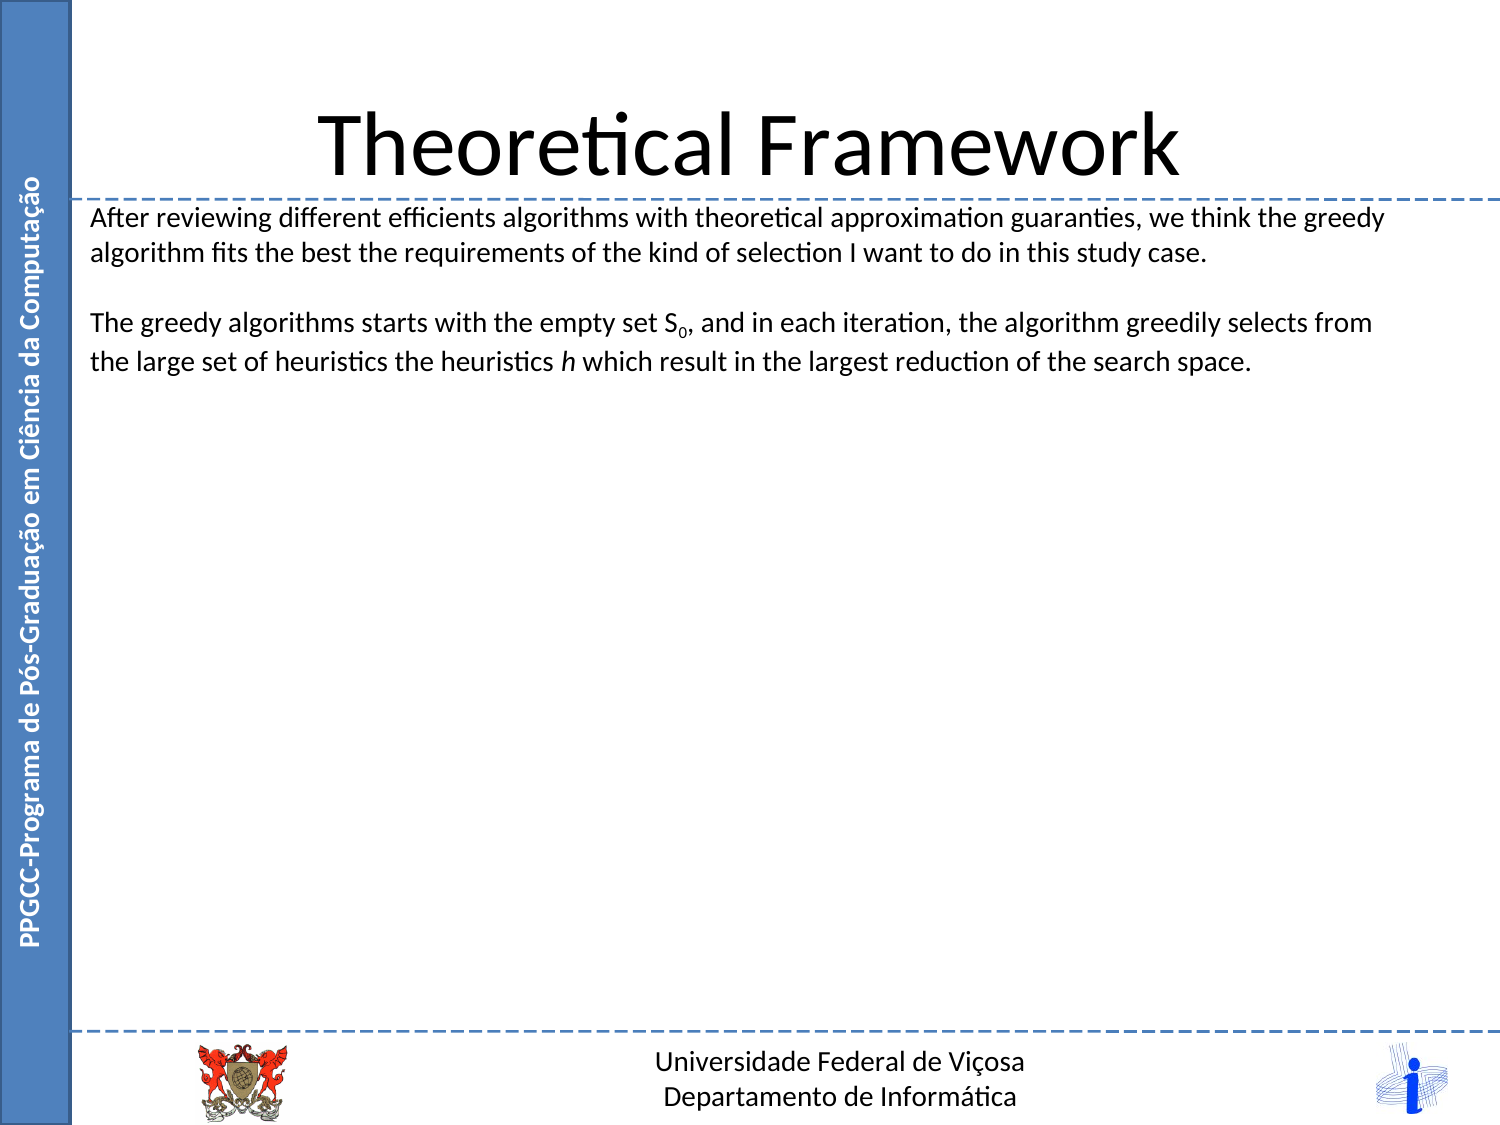

Theoretical Framework
After reviewing different efficients algorithms with theoretical approximation guaranties, we think the greedy algorithm fits the best the requirements of the kind of selection I want to do in this study case.
The greedy algorithms starts with the empty set S0, and in each iteration, the algorithm greedily selects from the large set of heuristics the heuristics h which result in the largest reduction of the search space.
PPGCC-Programa de Pós-Graduação em Ciência da Computação
Universidade Federal de Viçosa
Departamento de Informática